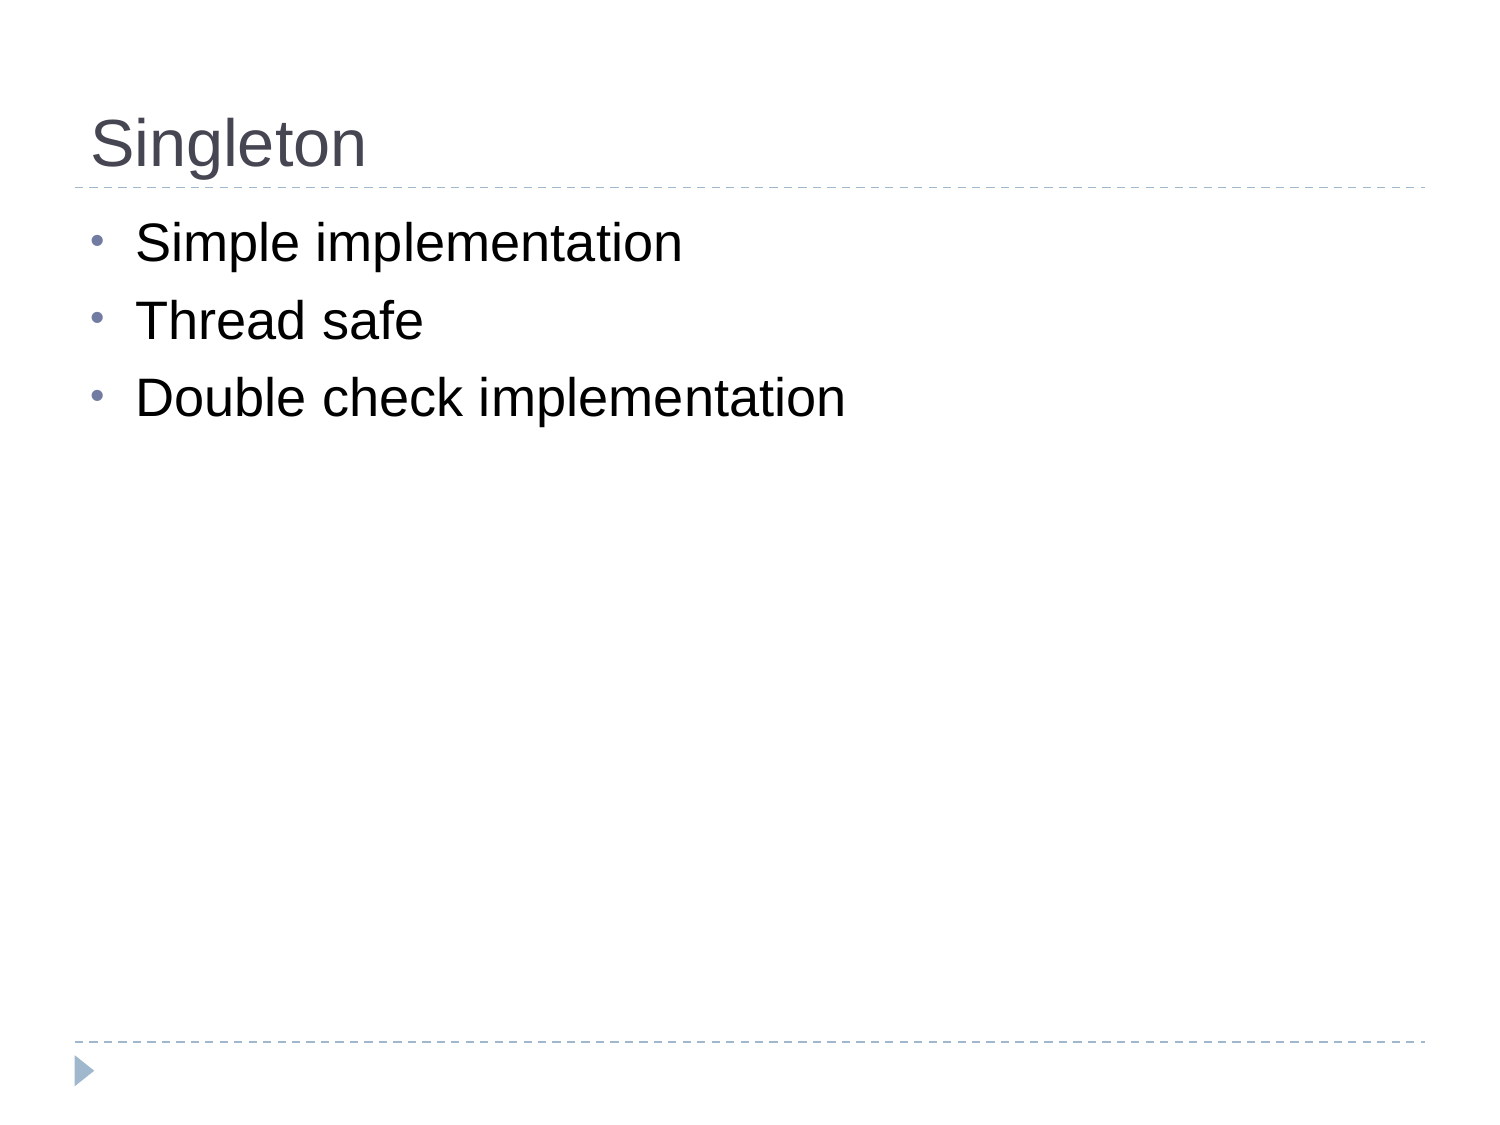

# Singleton
Simple implementation
Thread safe
Double check implementation